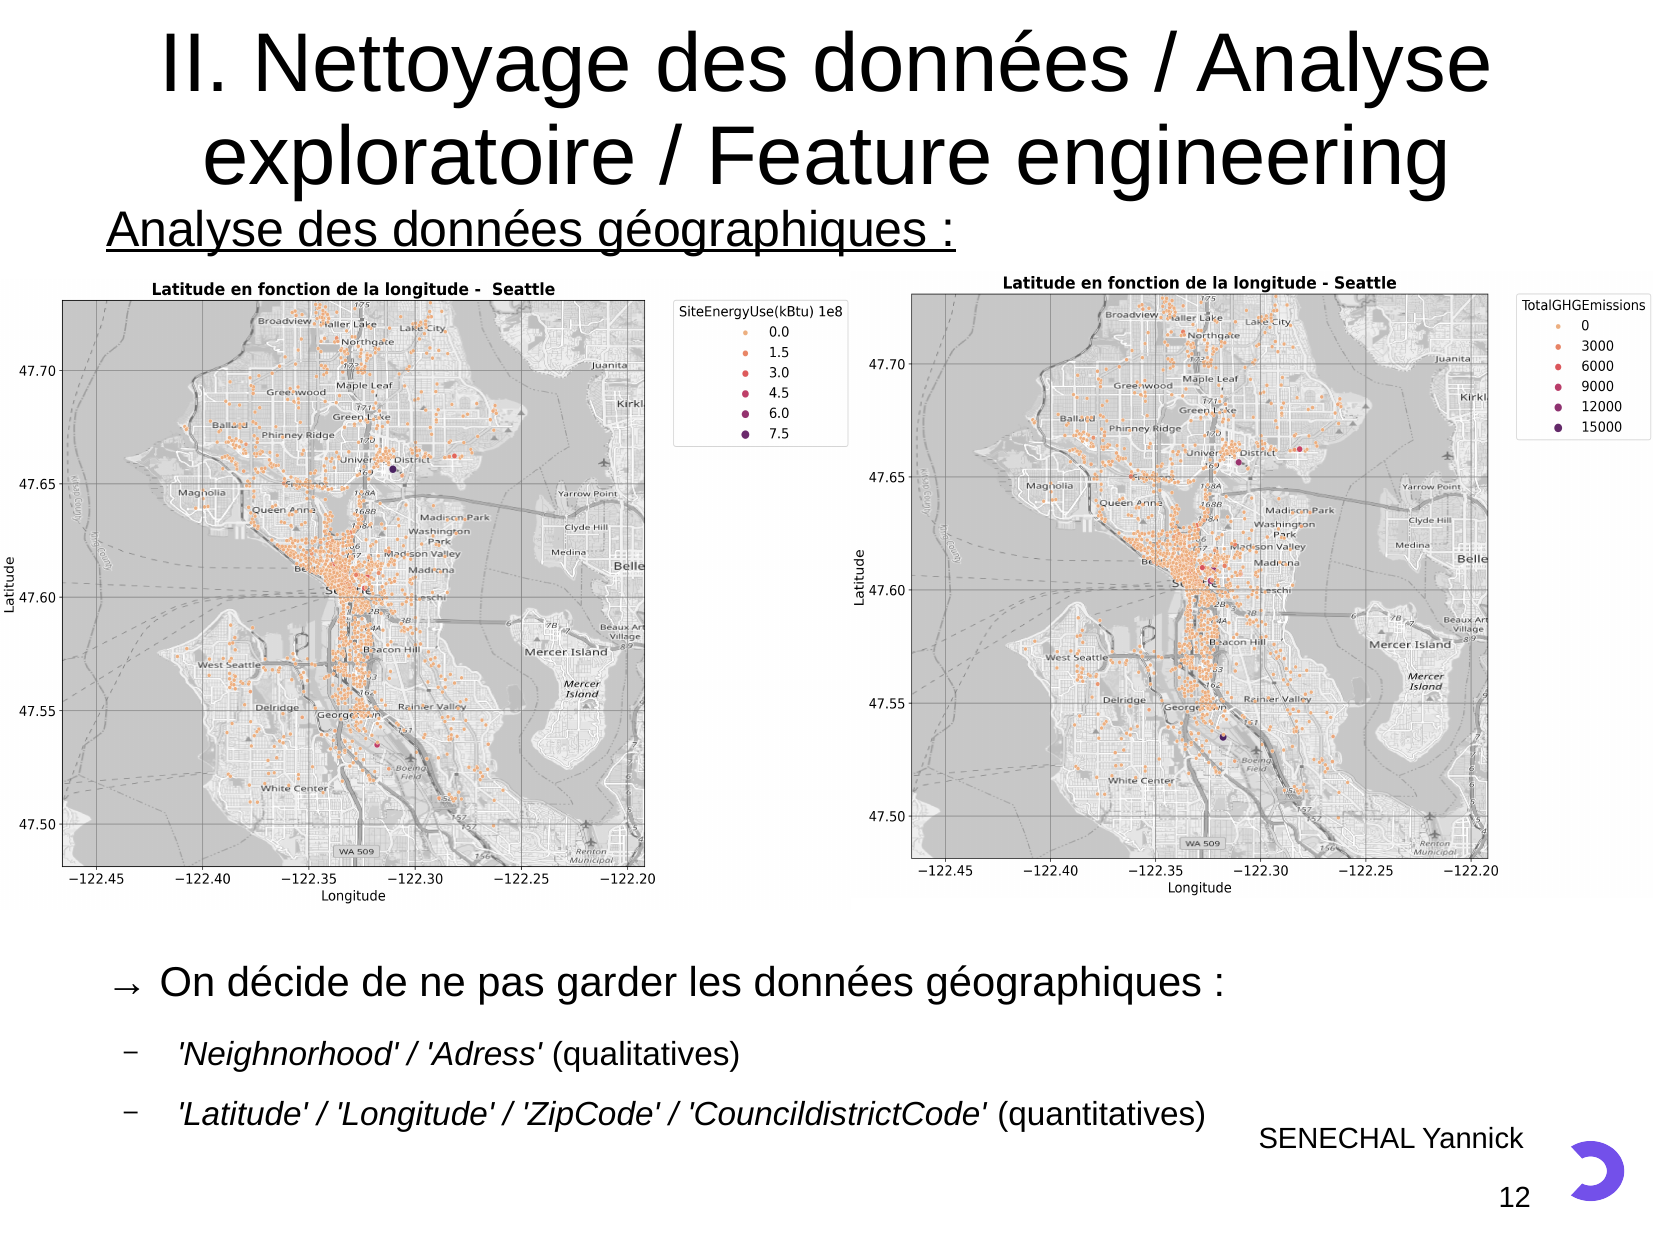

# II. Nettoyage des données / Analyse exploratoire / Feature engineering
Analyse des données géographiques :
→ On décide de ne pas garder les données géographiques :
'Neighnorhood' / 'Adress' (qualitatives)
'Latitude' / 'Longitude' / 'ZipCode' / 'CouncildistrictCode' (quantitatives)
SENECHAL Yannick
12